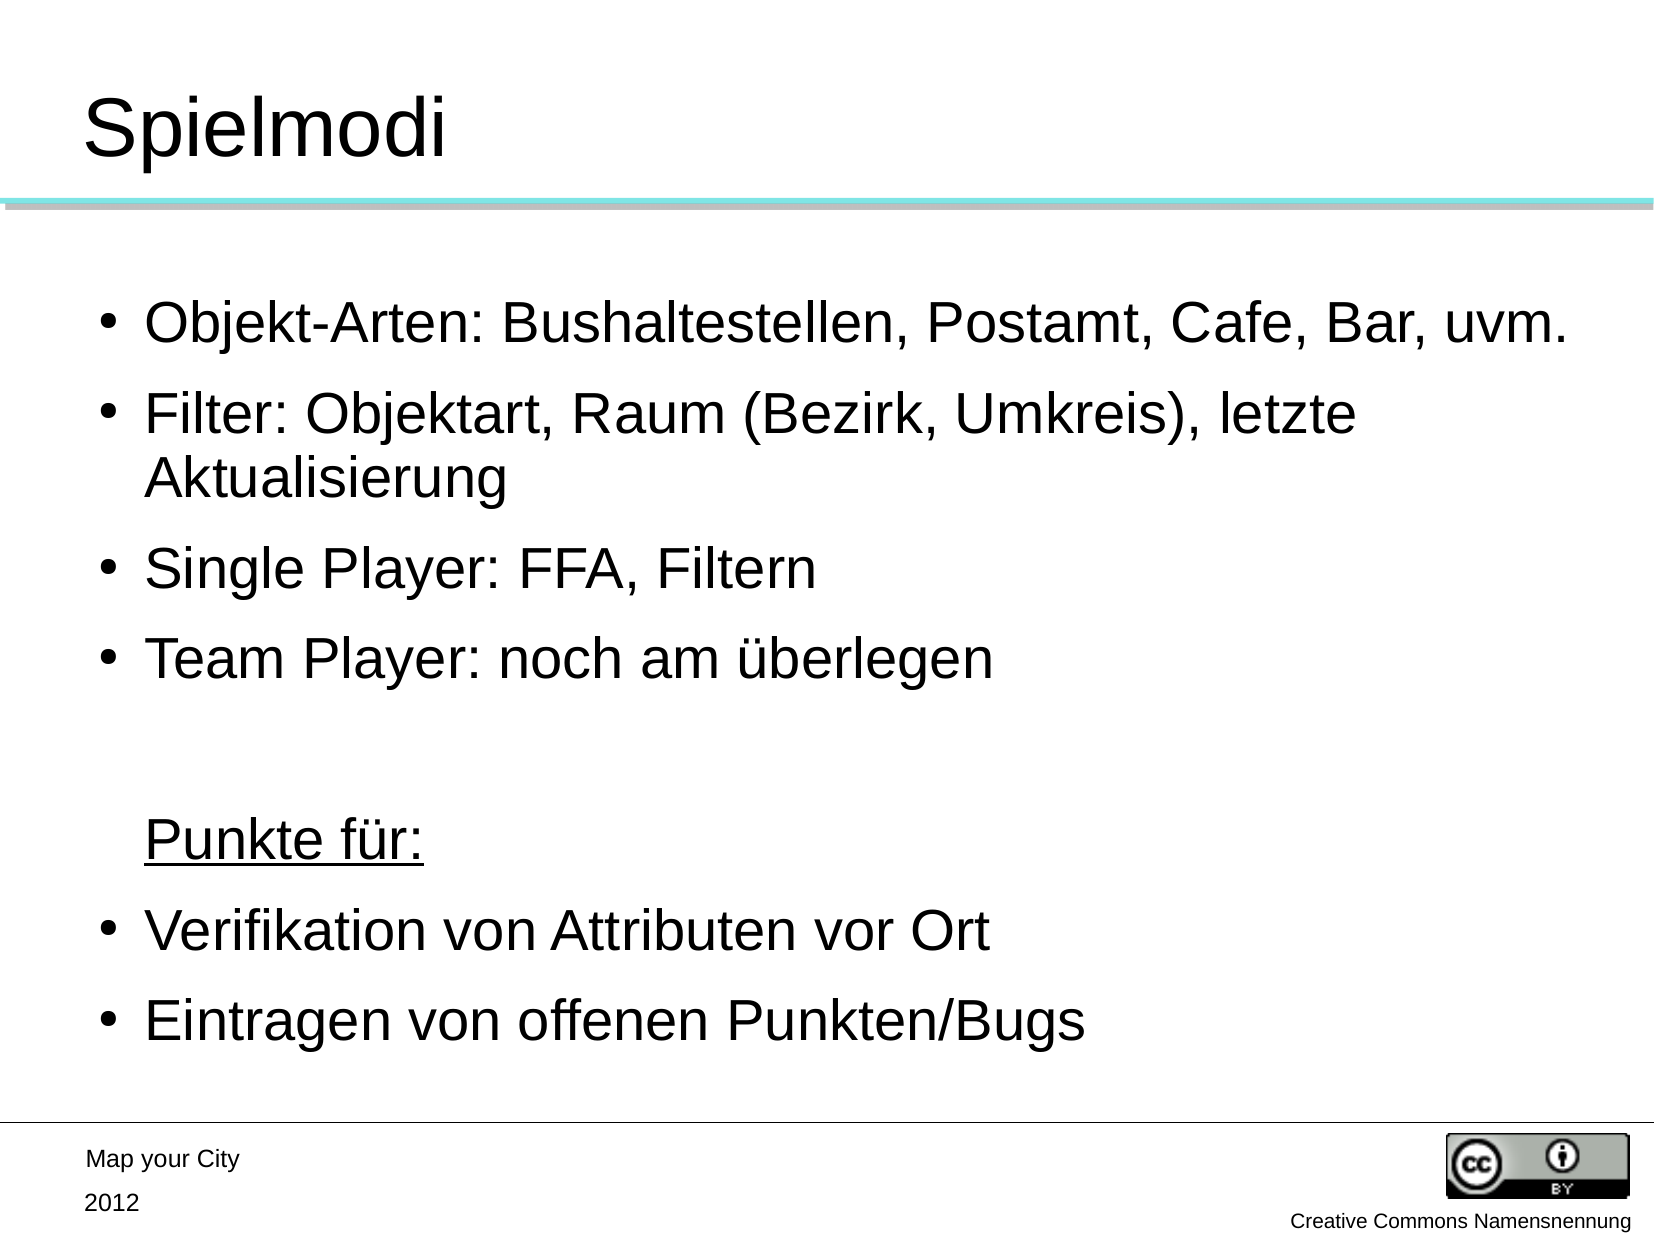

# Spielmodi
Objekt-Arten: Bushaltestellen, Postamt, Cafe, Bar, uvm.
Filter: Objektart, Raum (Bezirk, Umkreis), letzte Aktualisierung
Single Player: FFA, Filtern
Team Player: noch am überlegen
Punkte für:
Verifikation von Attributen vor Ort
Eintragen von offenen Punkten/Bugs
Map your City
2012
Creative Commons Namensnennung